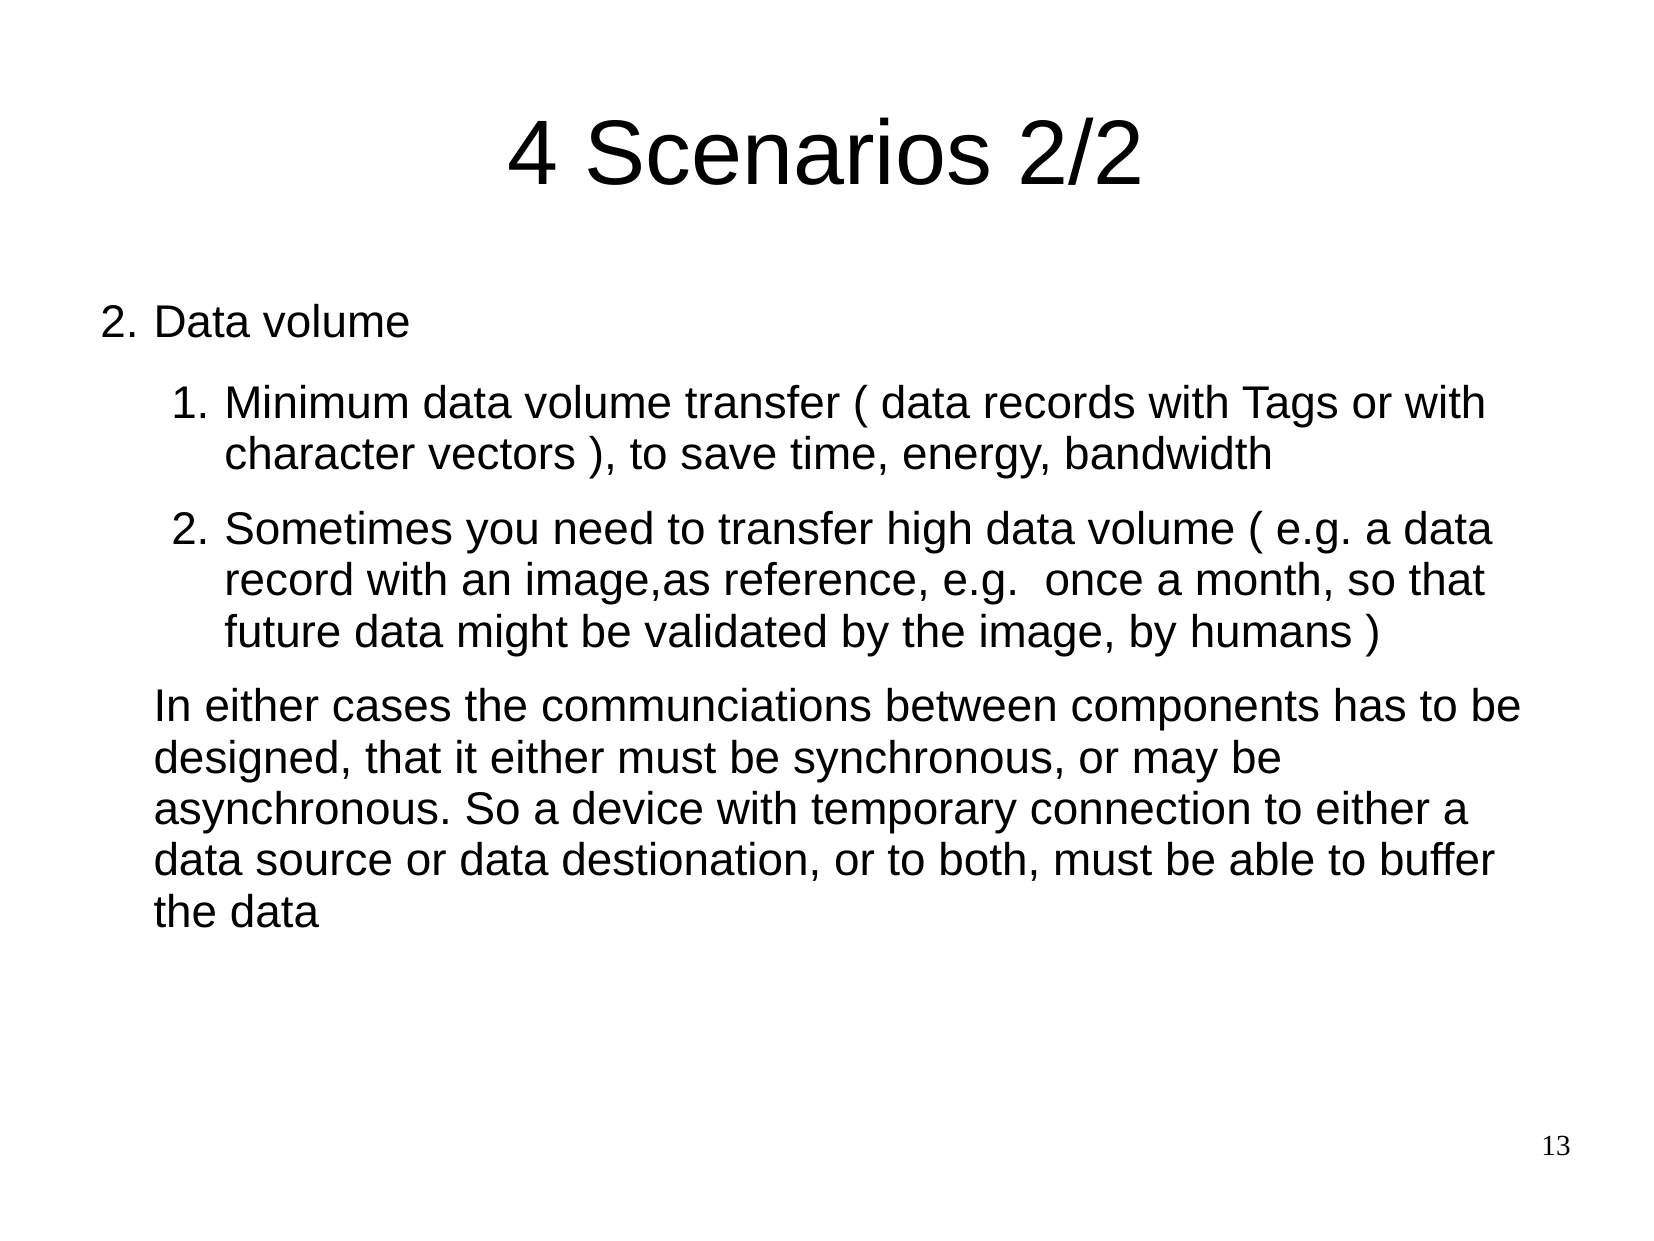

# 4 Scenarios 2/2
Data volume
Minimum data volume transfer ( data records with Tags or with character vectors ), to save time, energy, bandwidth
Sometimes you need to transfer high data volume ( e.g. a data record with an image,as reference, e.g. once a month, so that future data might be validated by the image, by humans )
In either cases the communciations between components has to be designed, that it either must be synchronous, or may be asynchronous. So a device with temporary connection to either a data source or data destionation, or to both, must be able to buffer the data
13